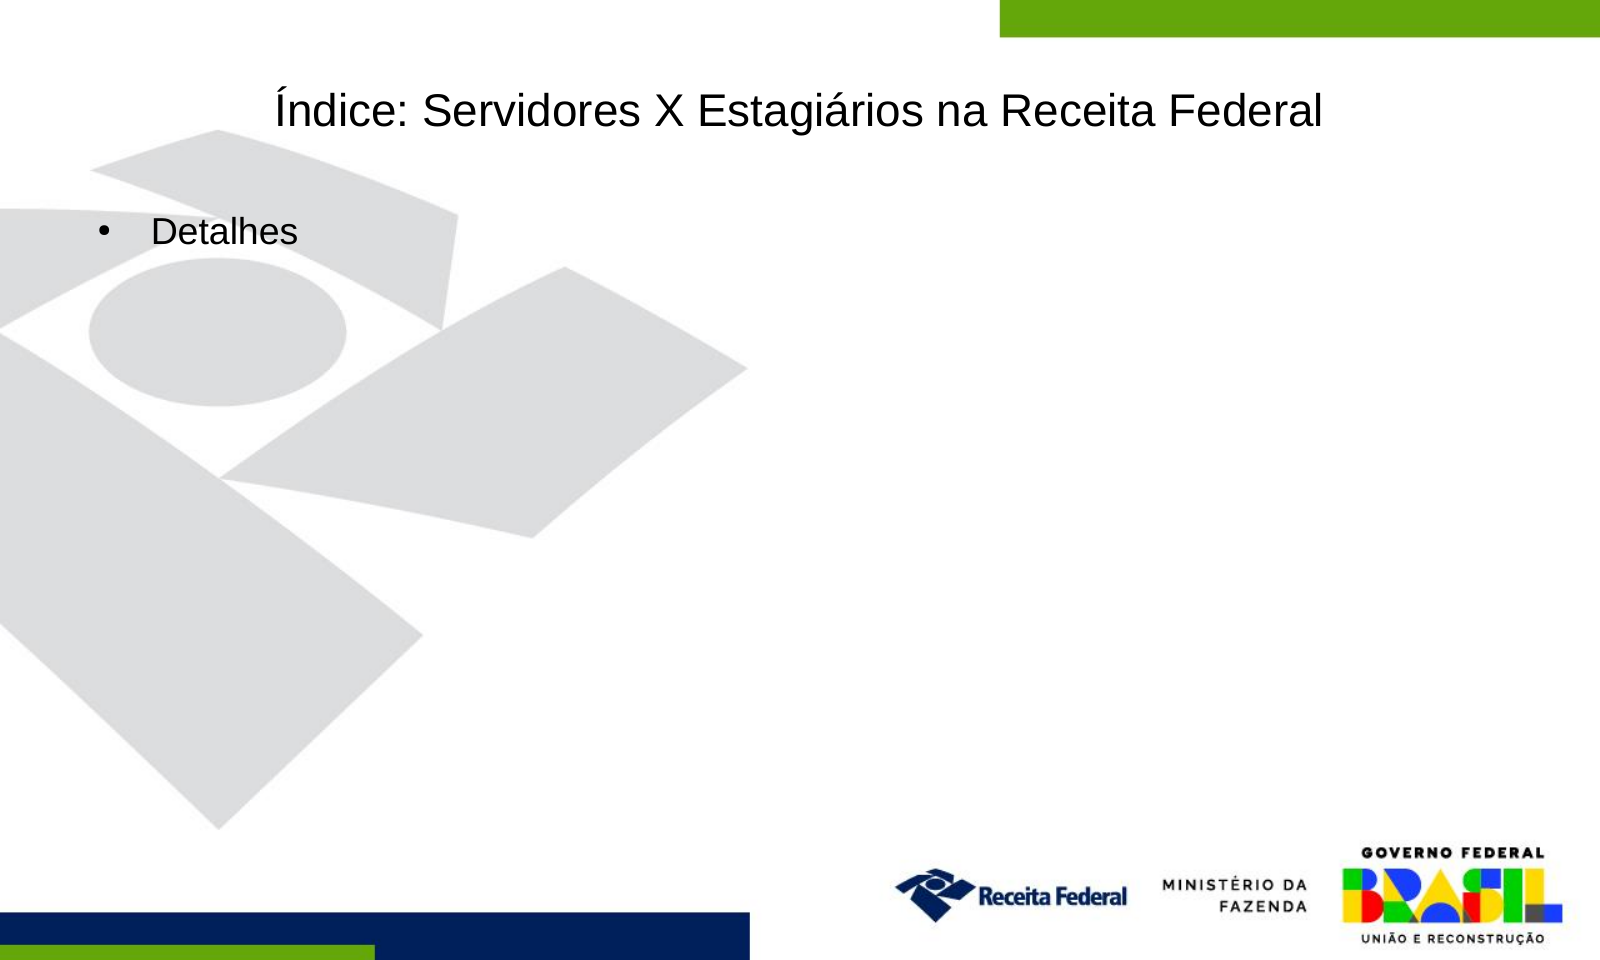

# Índice: Servidores X Estagiários na Receita Federal
Detalhes